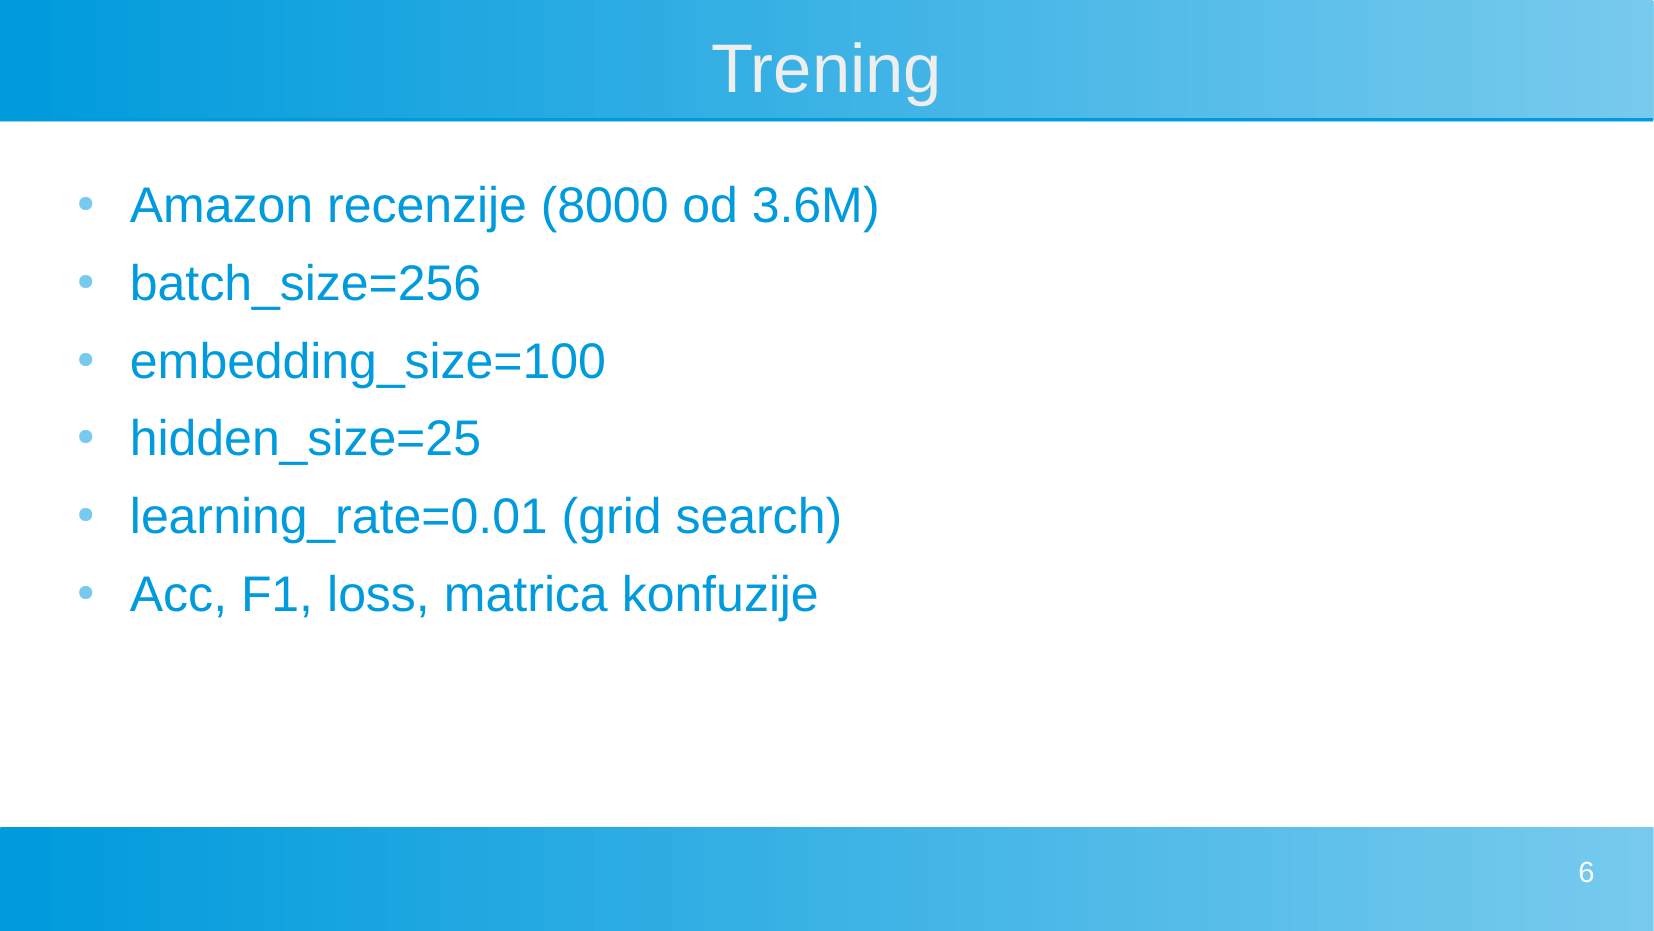

# Trening
Amazon recenzije (8000 od 3.6M)
batch_size=256
embedding_size=100
hidden_size=25
learning_rate=0.01 (grid search)
Acc, F1, loss, matrica konfuzije
6